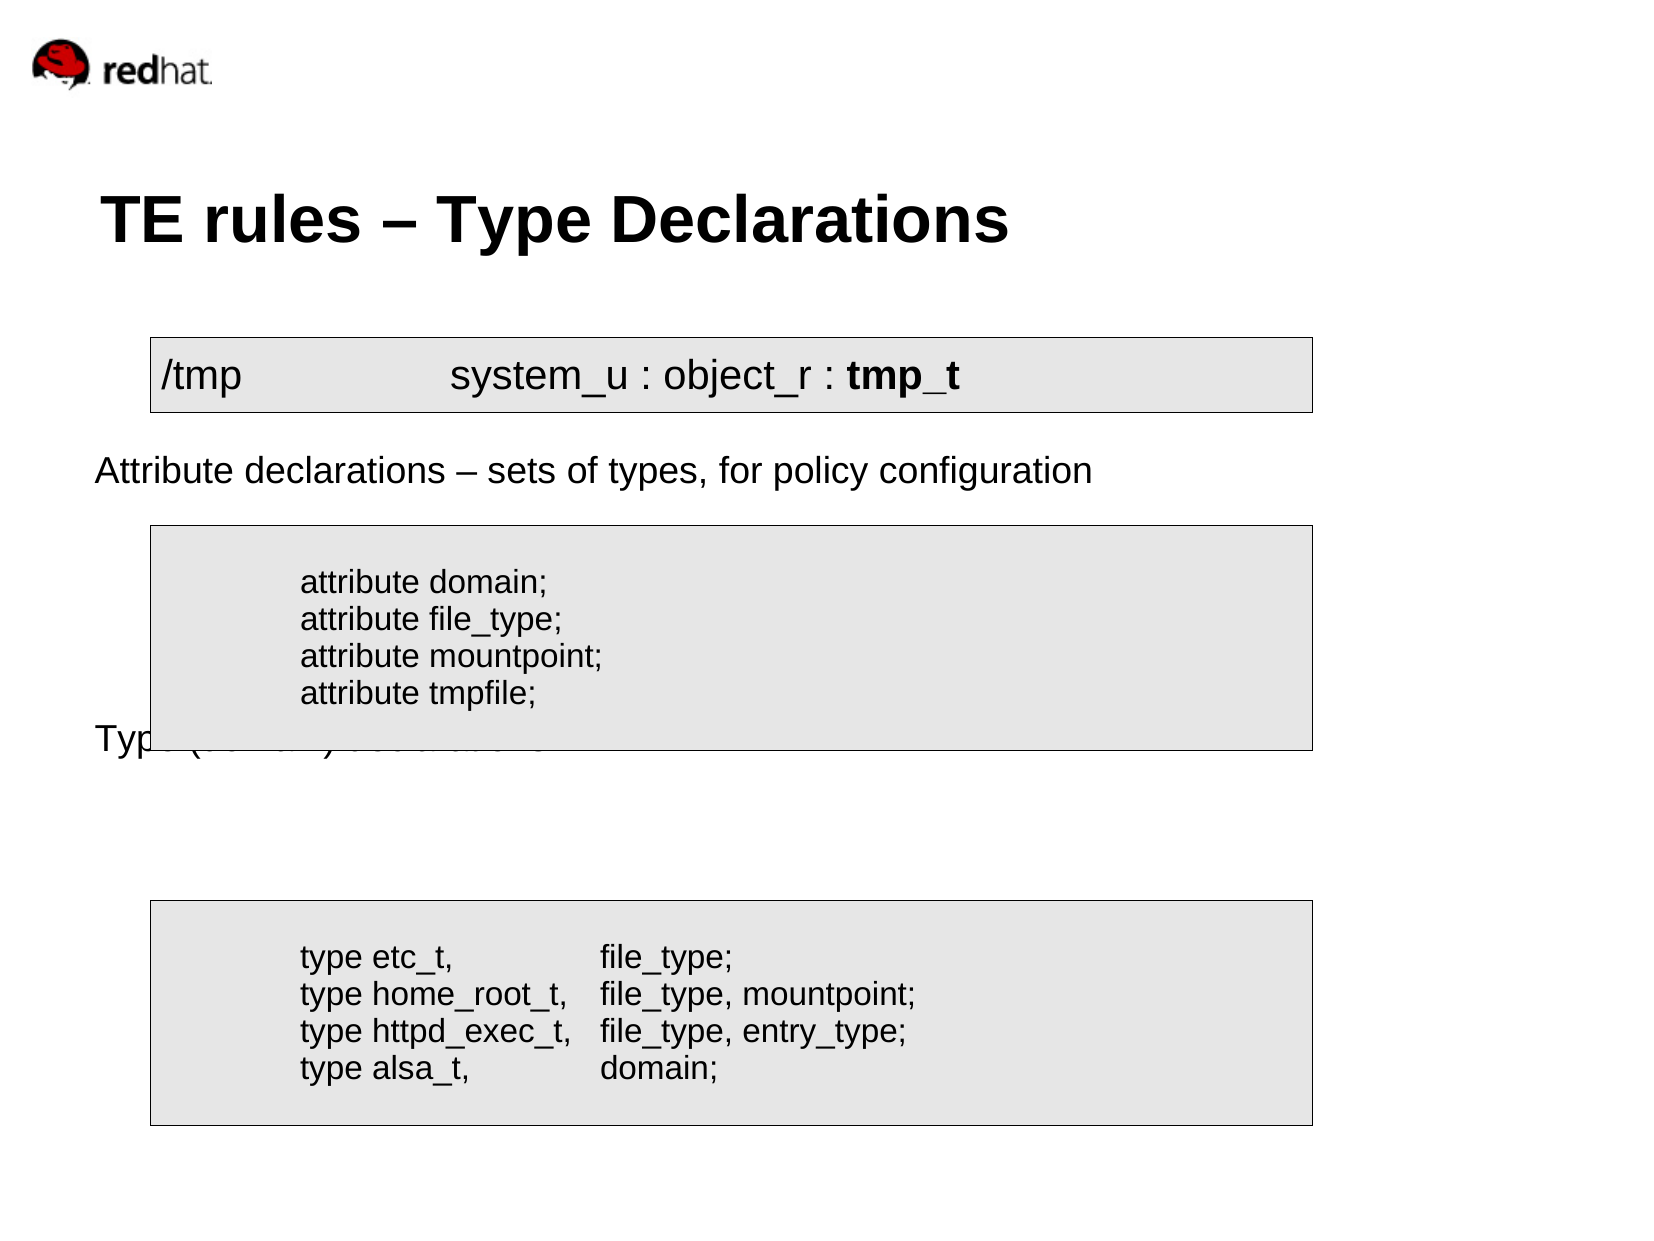

# TE rules – Type Declarations
 /tmp		system_u : object_r : tmp_t
Attribute declarations – sets of types, for policy configuration
Type (domain) declarations
		attribute domain;
		attribute file_type;
		attribute mountpoint;
		attribute tmpfile;
		type etc_t, 	file_type;
		type home_root_t, 	file_type, mountpoint;
		type httpd_exec_t,	file_type, entry_type;
		type alsa_t, 	domain;